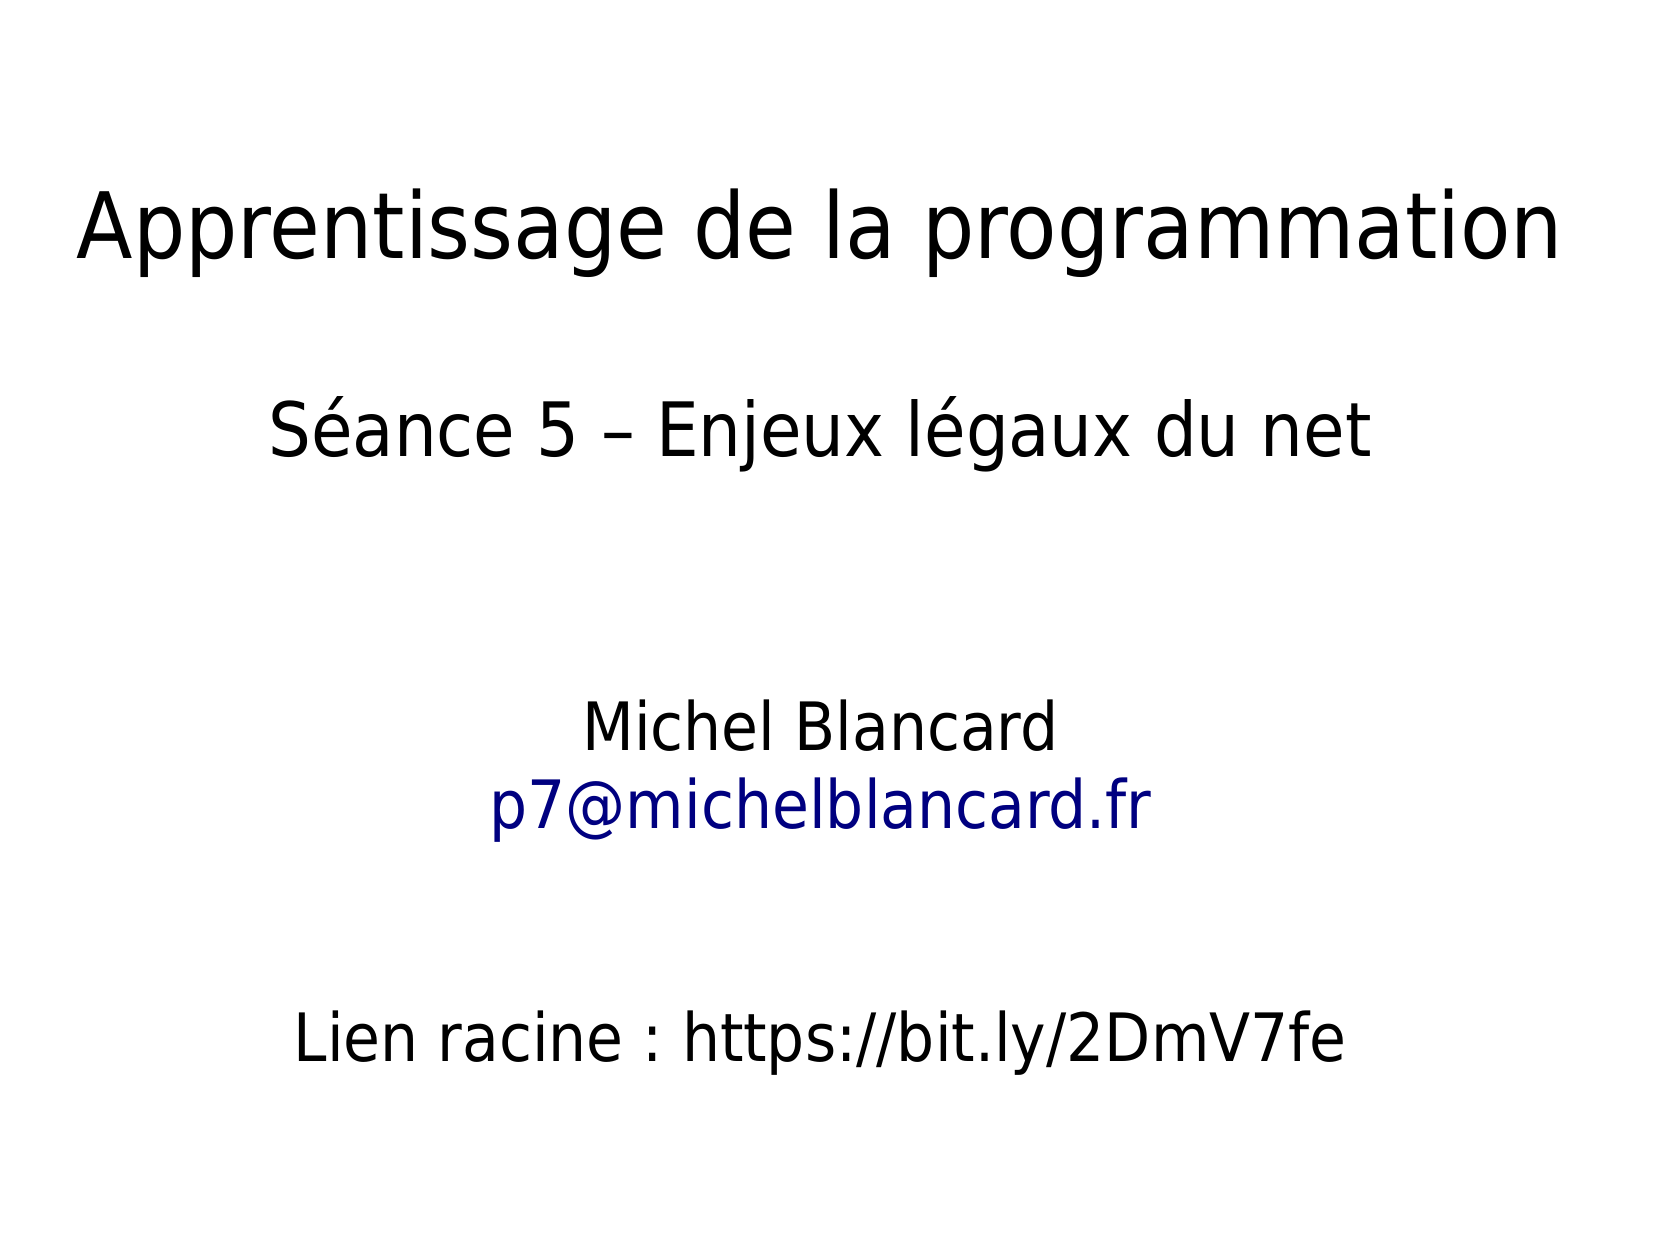

# Apprentissage de la programmation Séance 5 – Enjeux légaux du net Michel Blancard p7@michelblancard.fr Lien racine : https://bit.ly/2DmV7fe